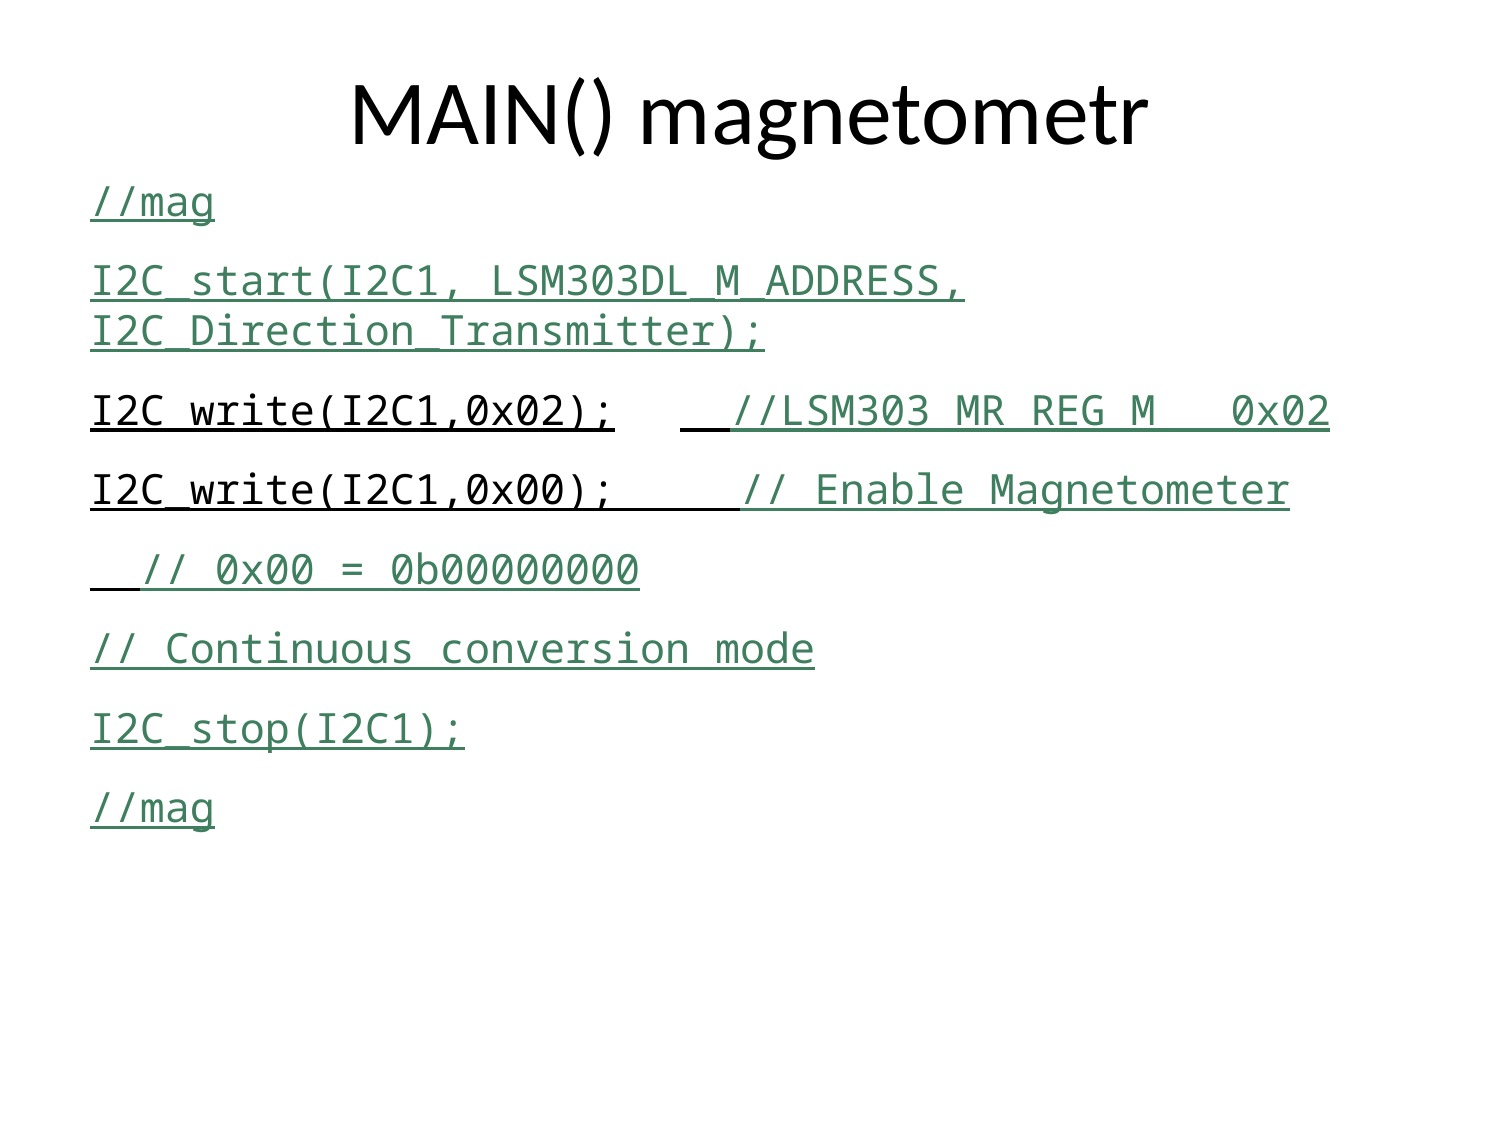

# MAIN() magnetometr
//mag
I2C_start(I2C1, LSM303DL_M_ADDRESS, I2C_Direction_Transmitter);
I2C_write(I2C1,0x02);	 //LSM303_MR_REG_M 0x02
I2C_write(I2C1,0x00); // Enable Magnetometer
 // 0x00 = 0b00000000
// Continuous conversion mode
I2C_stop(I2C1);
//mag